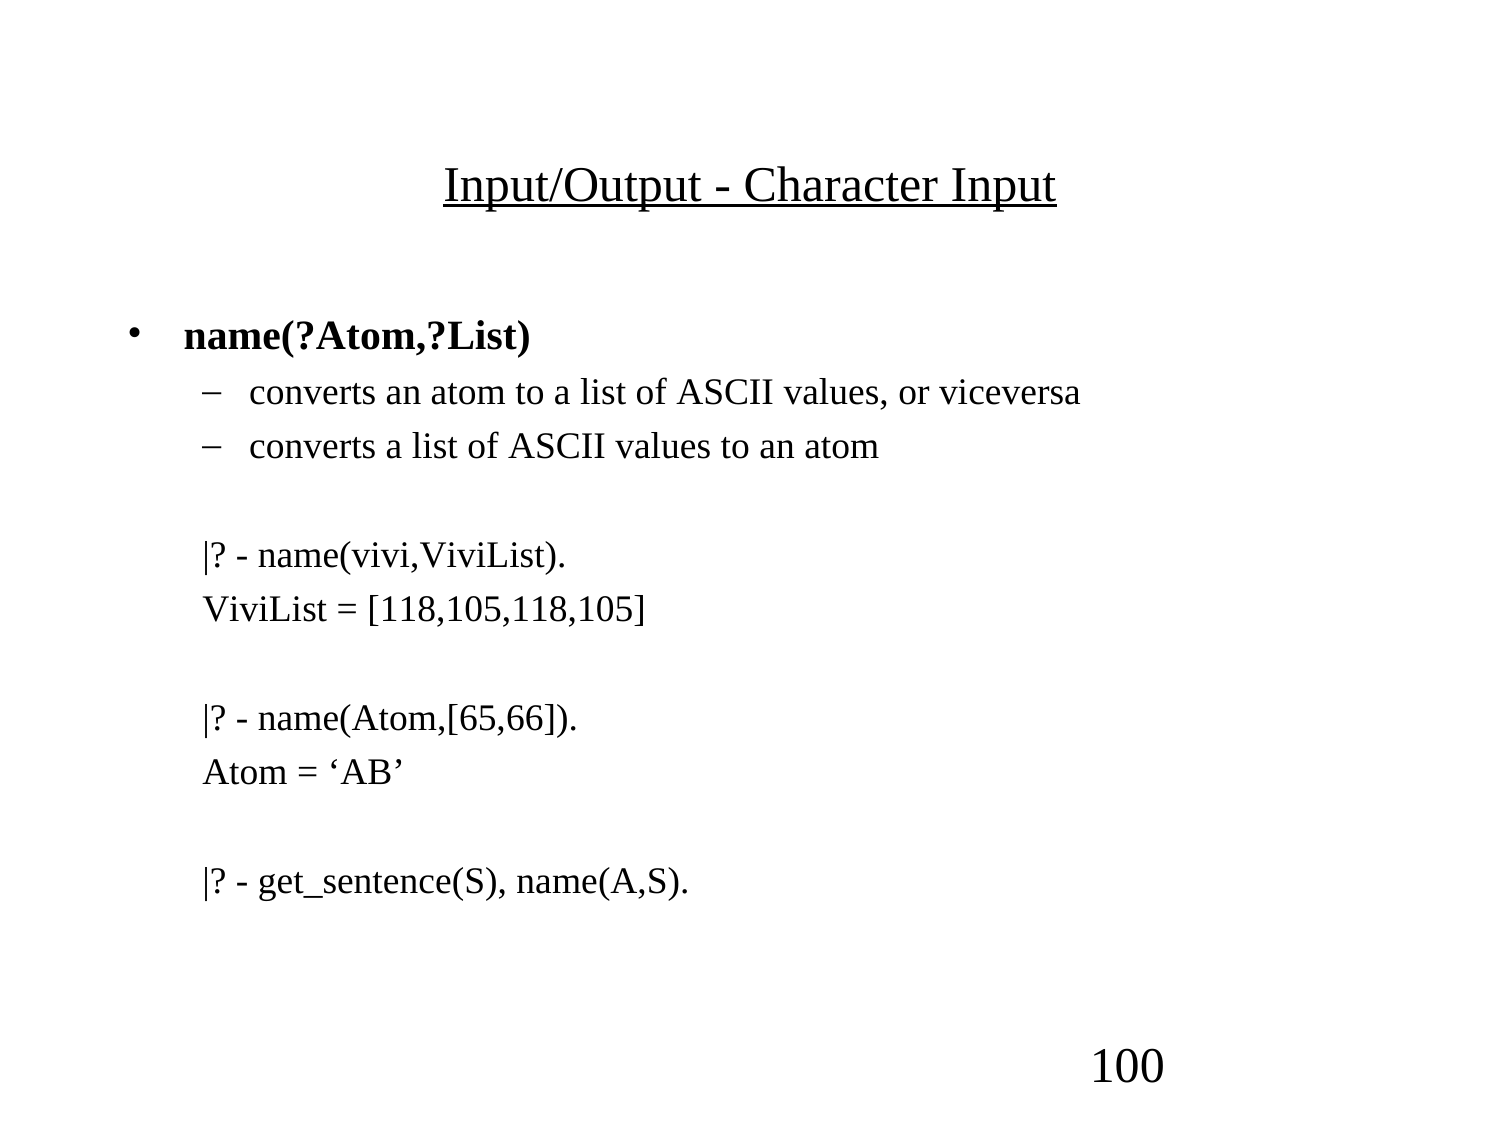

# Input/Output - Character Input
name(?Atom,?List)
converts an atom to a list of ASCII values, or viceversa
converts a list of ASCII values to an atom
|? - name(vivi,ViviList).
ViviList = [118,105,118,105]
|? - name(Atom,[65,66]).
Atom = ‘AB’
|? - get_sentence(S), name(A,S).
100